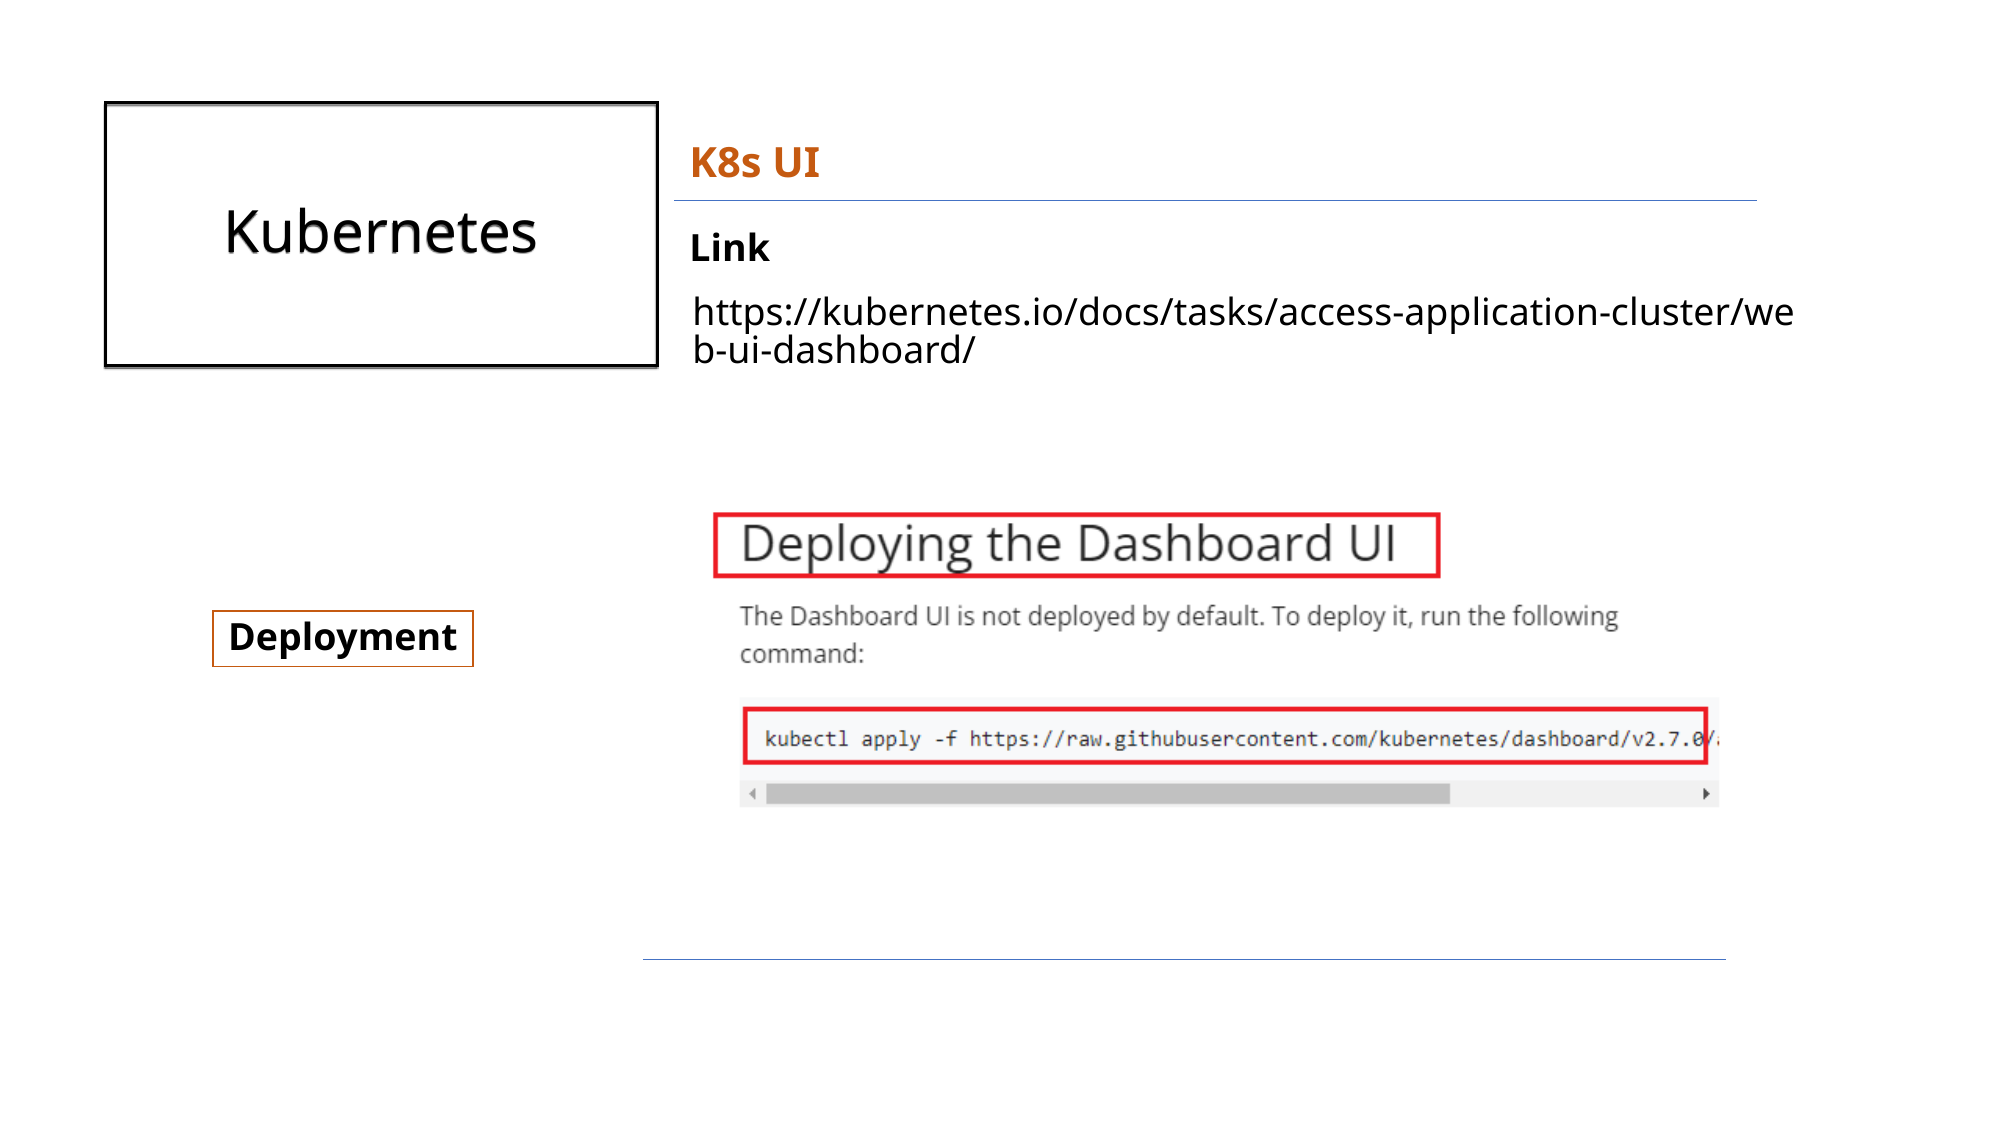

# Kubernetes
K8s UI
Link
https://kubernetes.io/docs/tasks/access-application-cluster/web-ui-dashboard/
Deployment